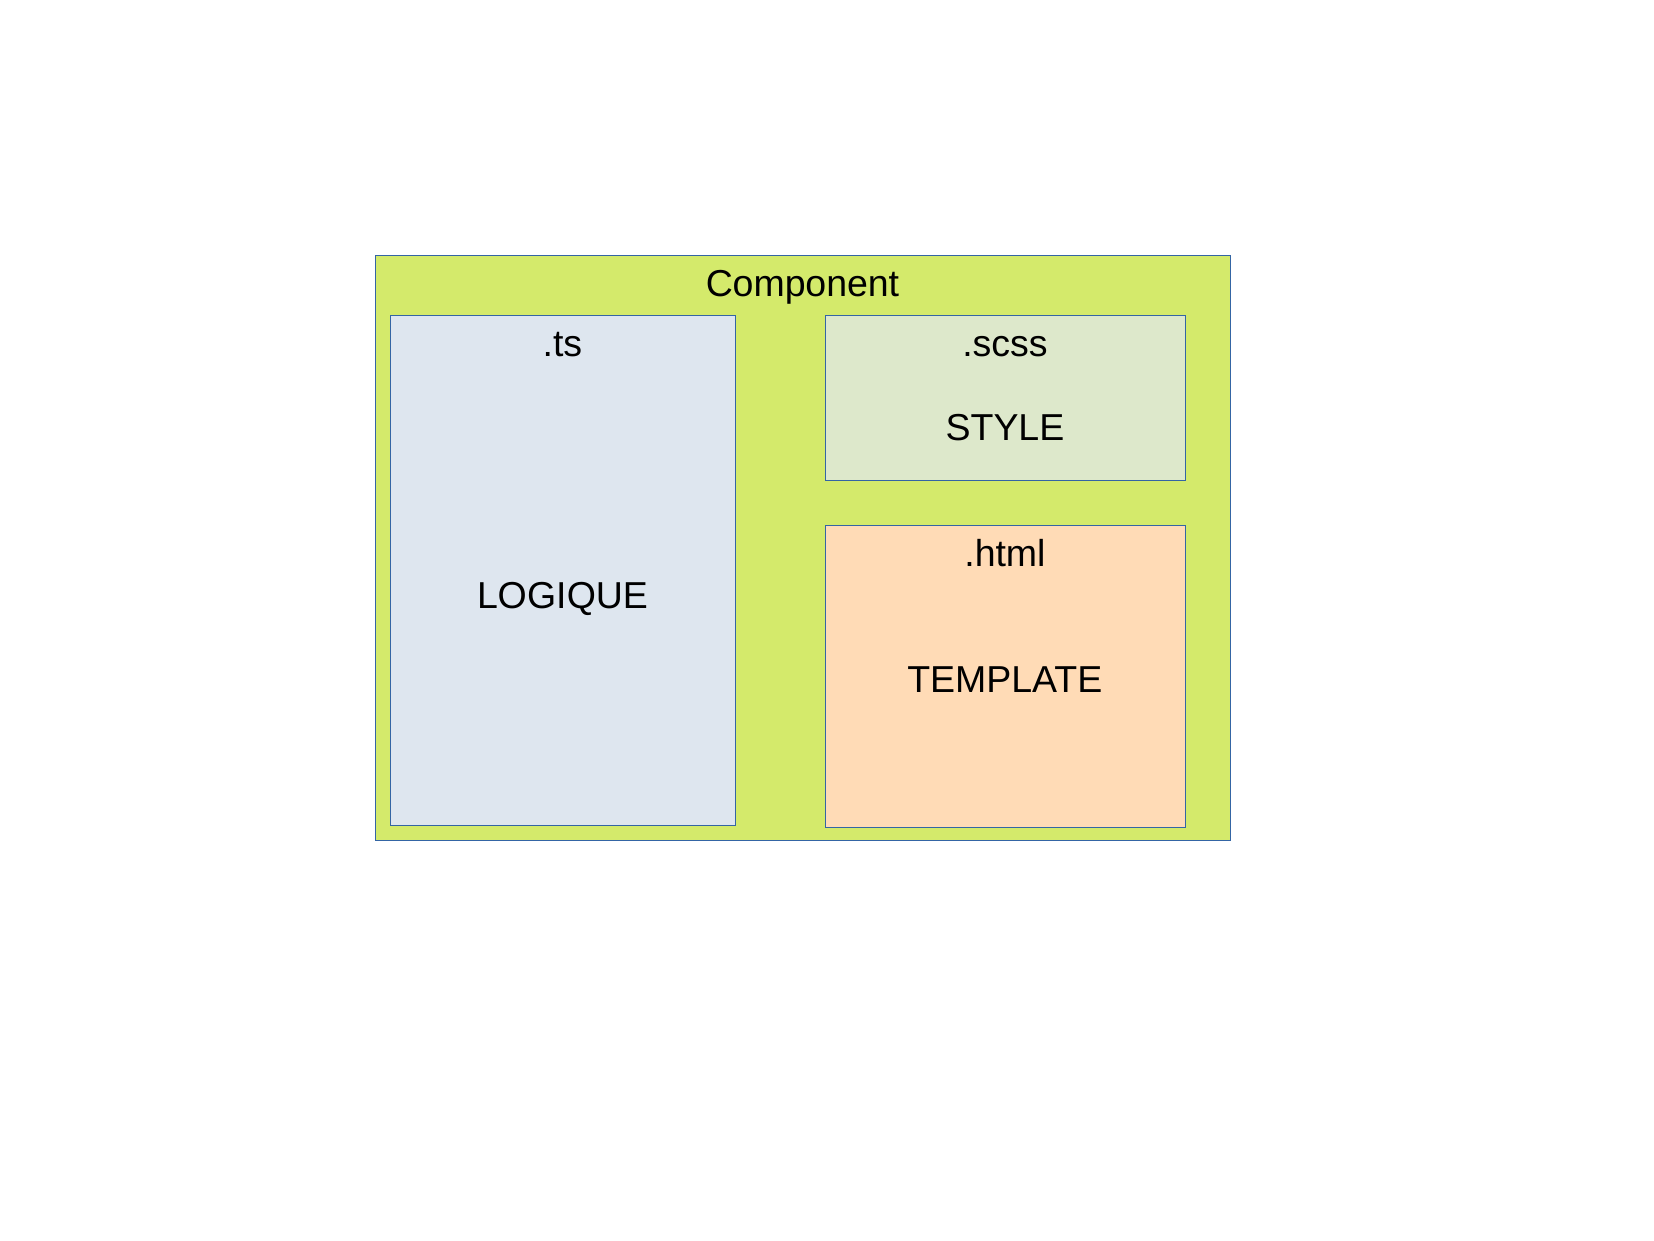

Component
.ts
LOGIQUE
.scss
STYLE
.html
TEMPLATE